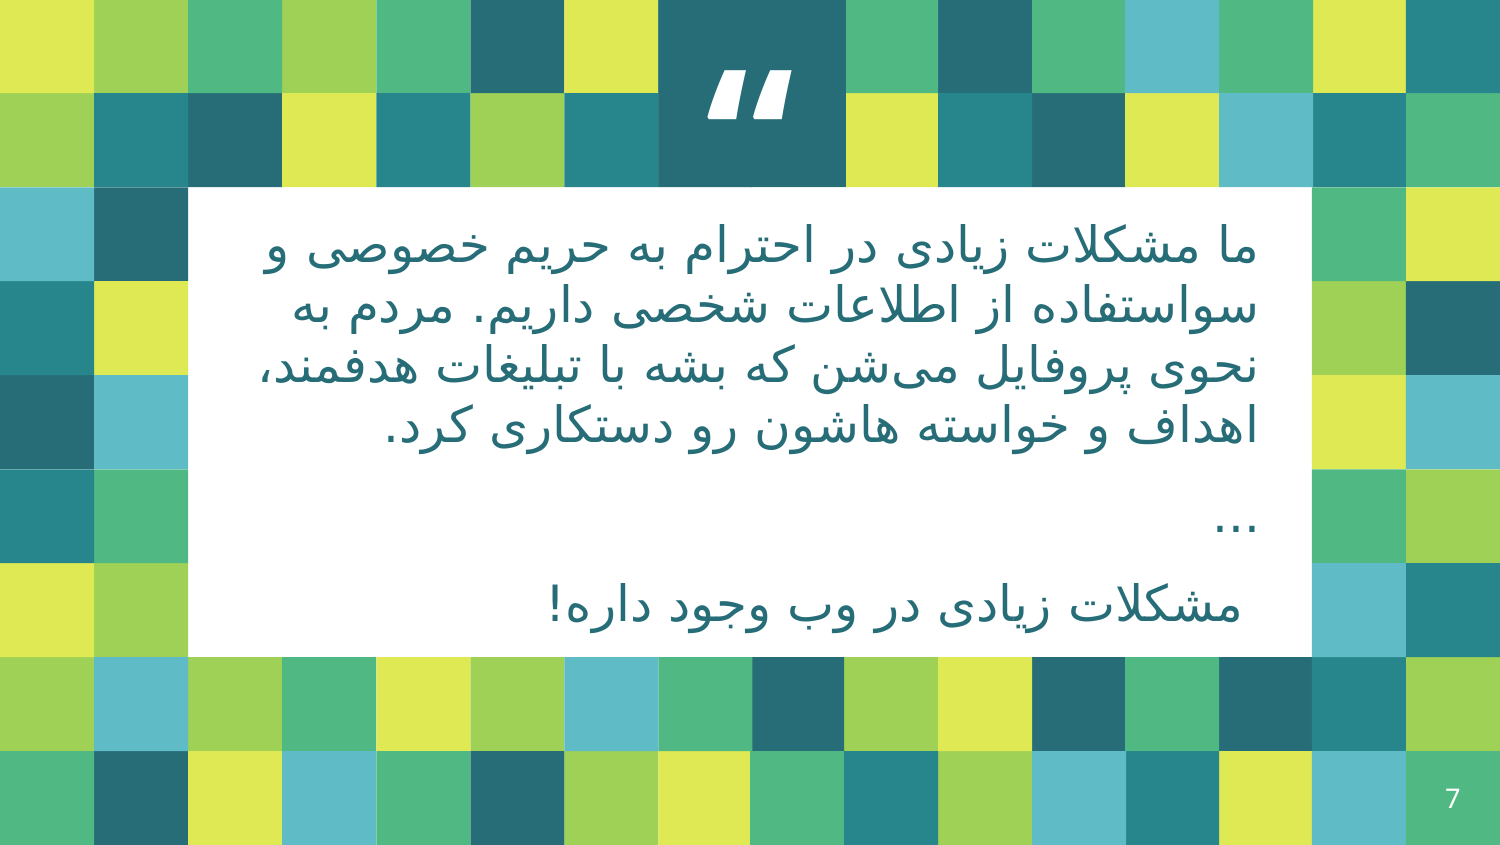

# ما مشکلات زیادی در احترام به حریم خصوصی و سواستفاده از اطلاعات شخصی داریم. مردم به نحوی پروفایل می‌شن که بشه با تبلیغات هدفمند، اهداف و خواسته هاشون رو دستکاری کرد.
...
 مشکلات زیادی در وب وجود داره!
7